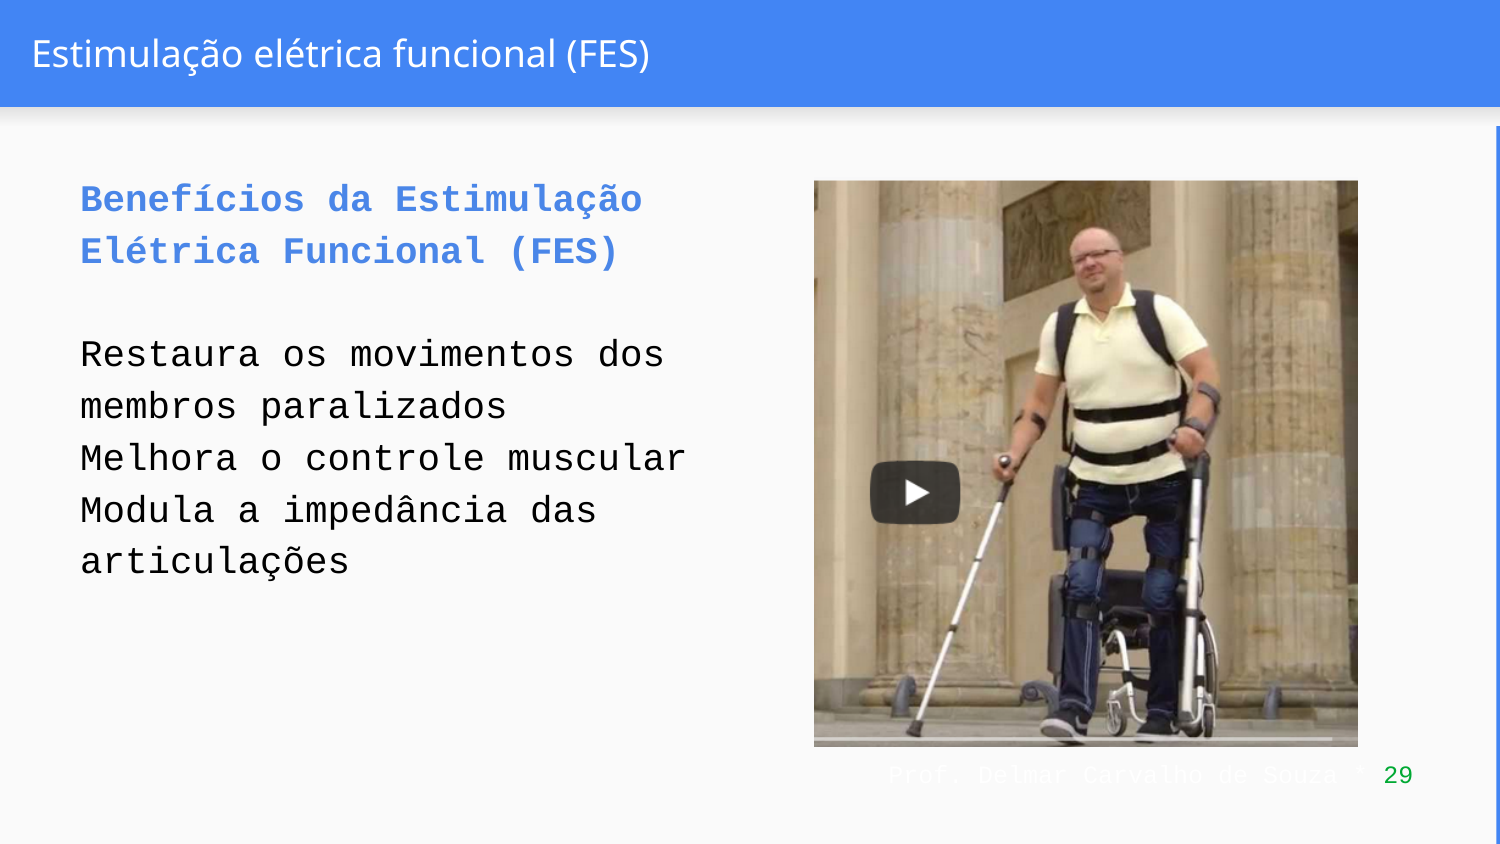

# Estimulação elétrica funcional (FES)
Benefícios da Estimulação Elétrica Funcional (FES)
Restaura os movimentos dos membros paralizados
Melhora o controle muscular
Modula a impedância das articulações